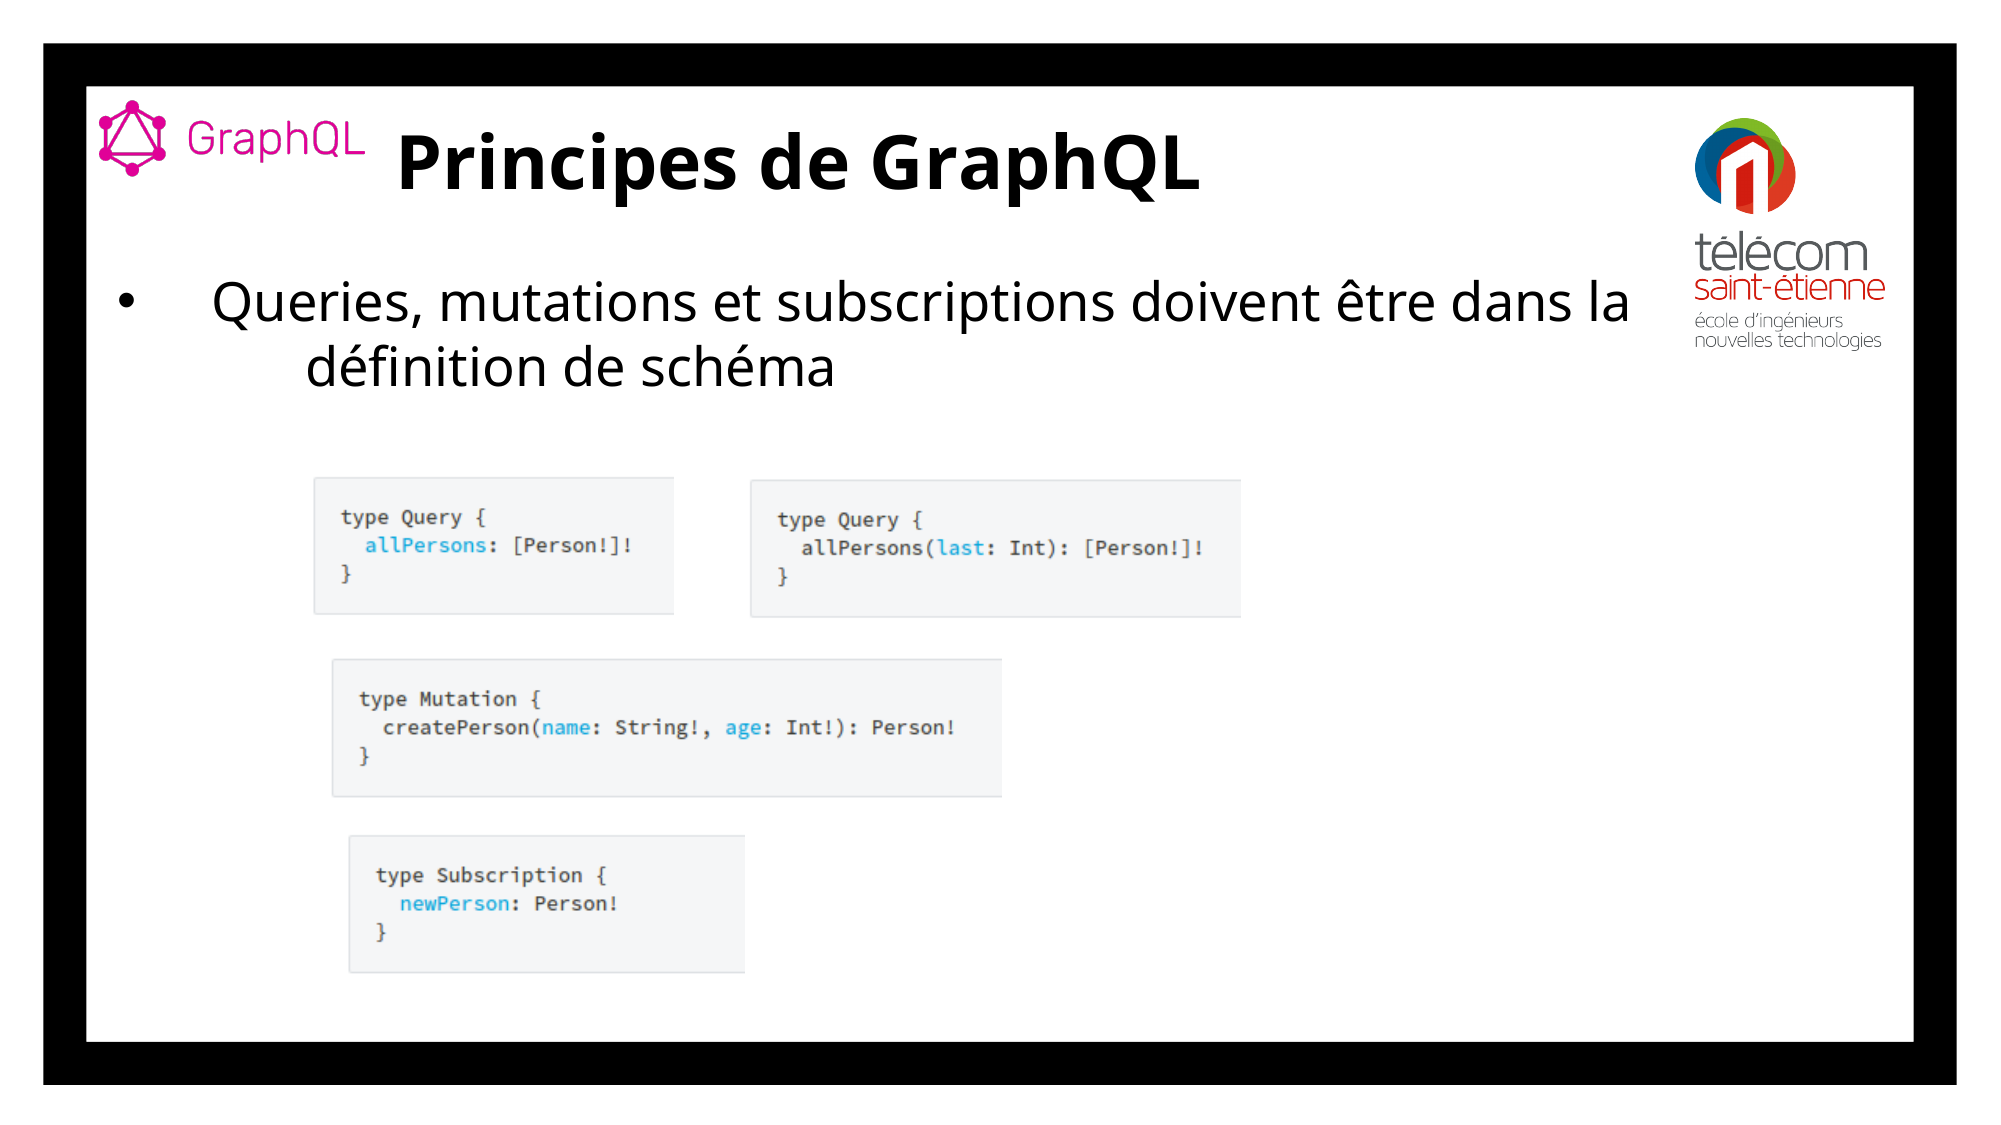

# Principes de GraphQL
Queries, mutations et subscriptions doivent être dans la définition de schéma